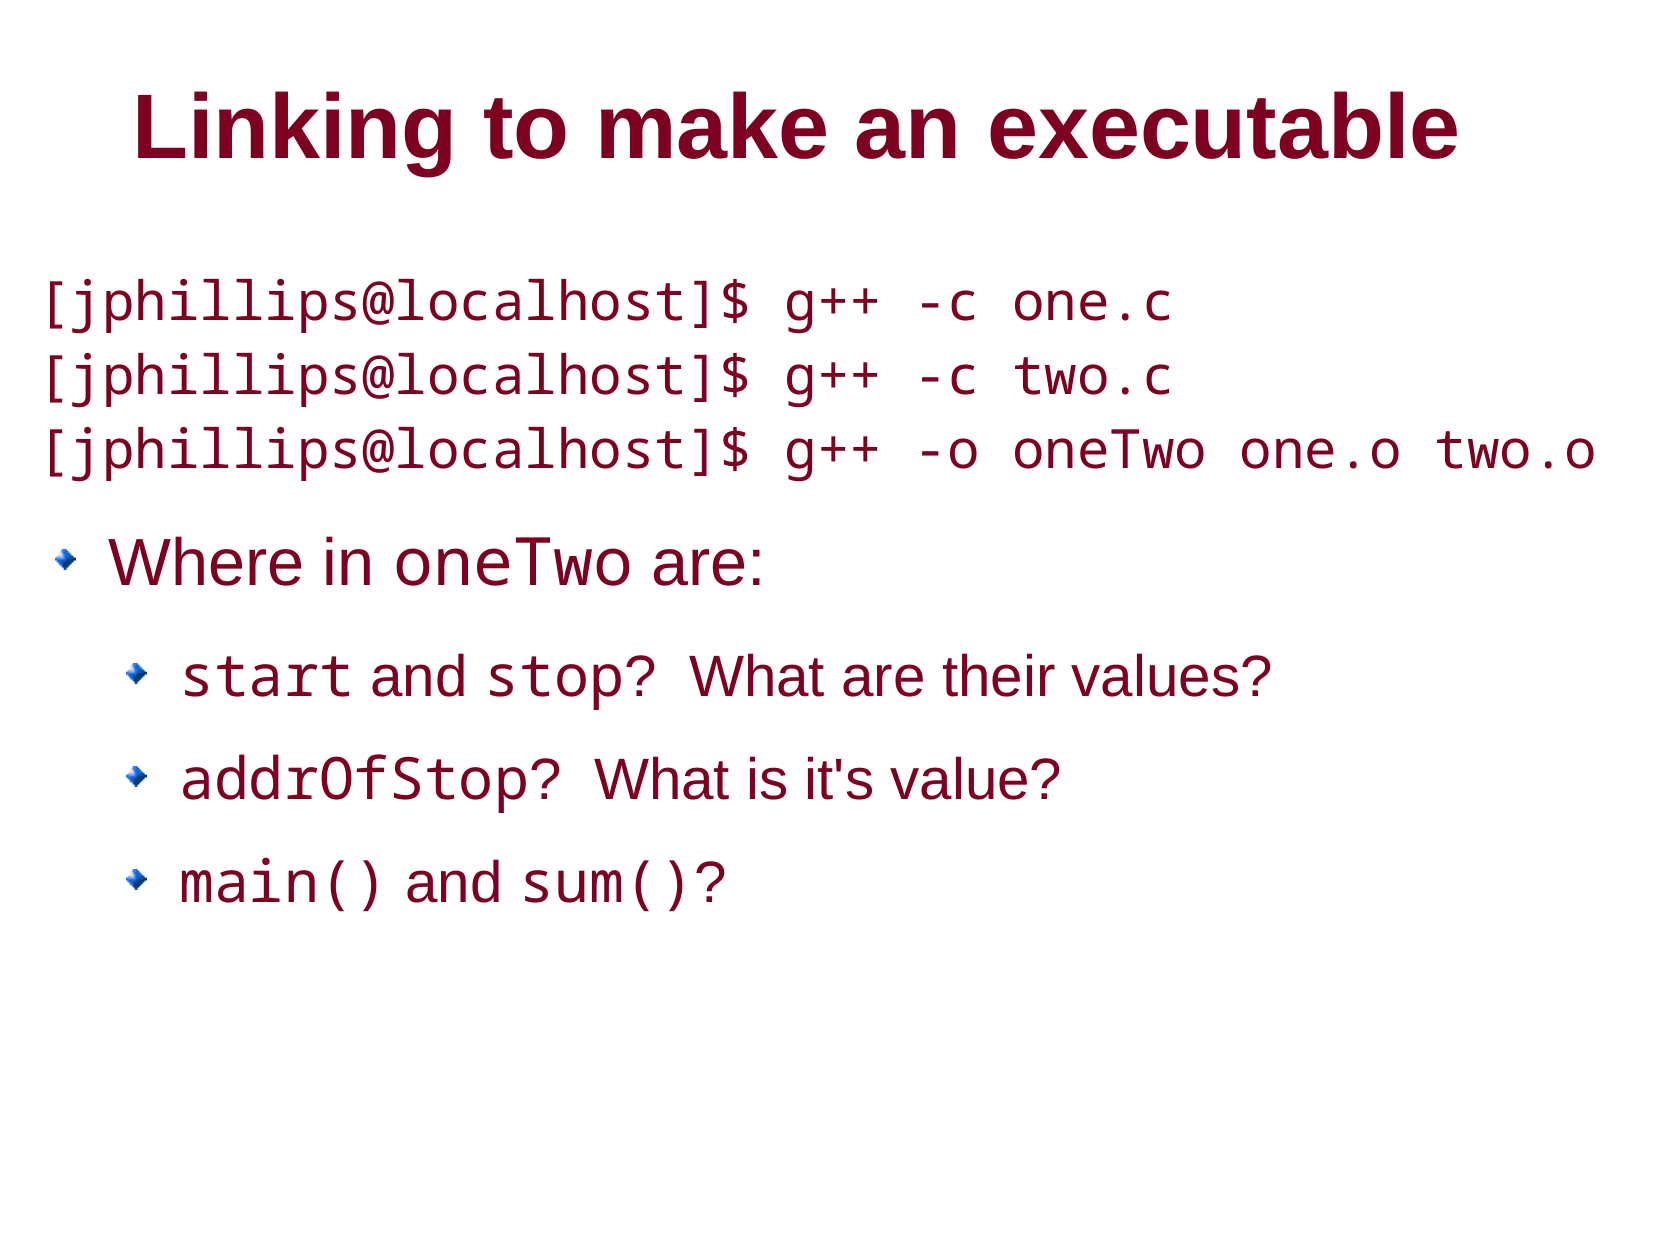

# Linking to make an executable
[jphillips@localhost]$ g++ -c one.c
[jphillips@localhost]$ g++ -c two.c
[jphillips@localhost]$ g++ -o oneTwo one.o two.o
Where in oneTwo are:
start and stop? What are their values?
addrOfStop? What is it's value?
main() and sum()?